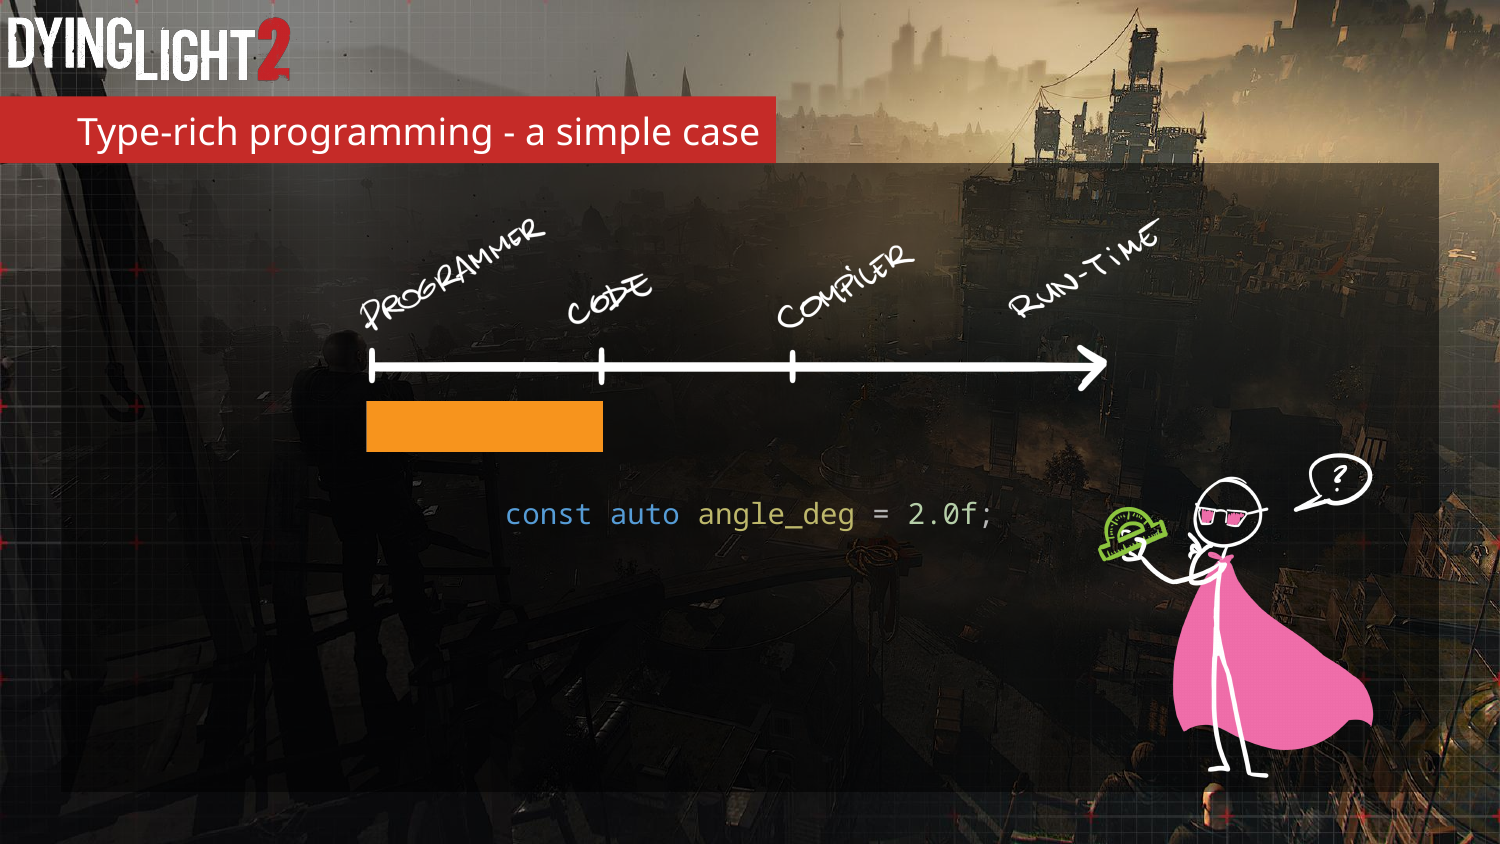

Type-rich programming - a simple case
const auto angle_deg = 2.0f;